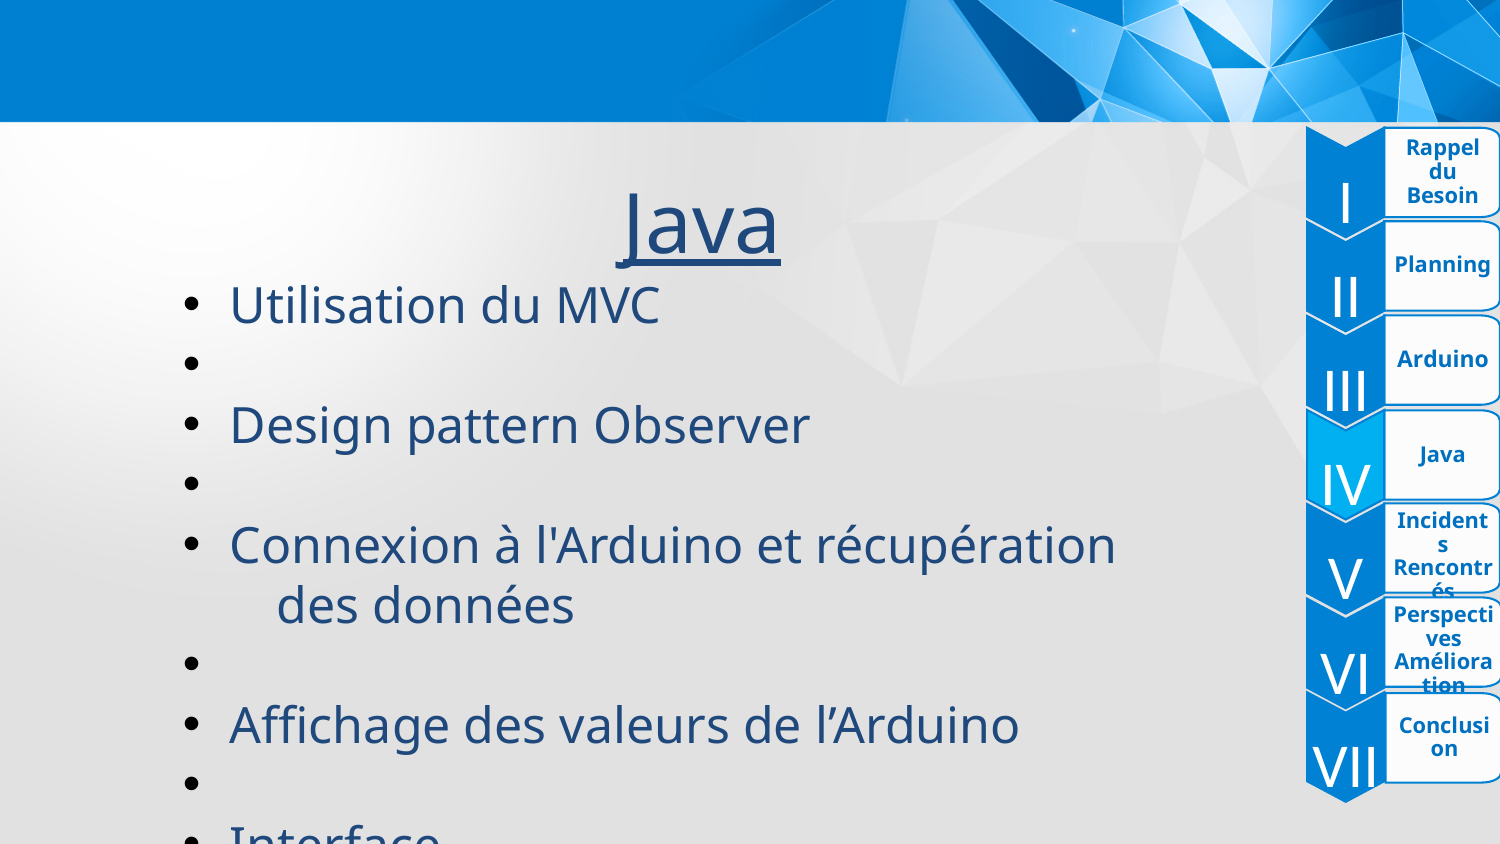

I
Rappel du Besoin
Java
Planning
II
Utilisation du MVC
Design pattern Observer
Connexion à l'Arduino et récupération des données
Affichage des valeurs de l’Arduino
Interface
Arduino
III
IV
Java
Incidents Rencontrés
V
Perspectives Amélioration
VI
VII
Conclusion